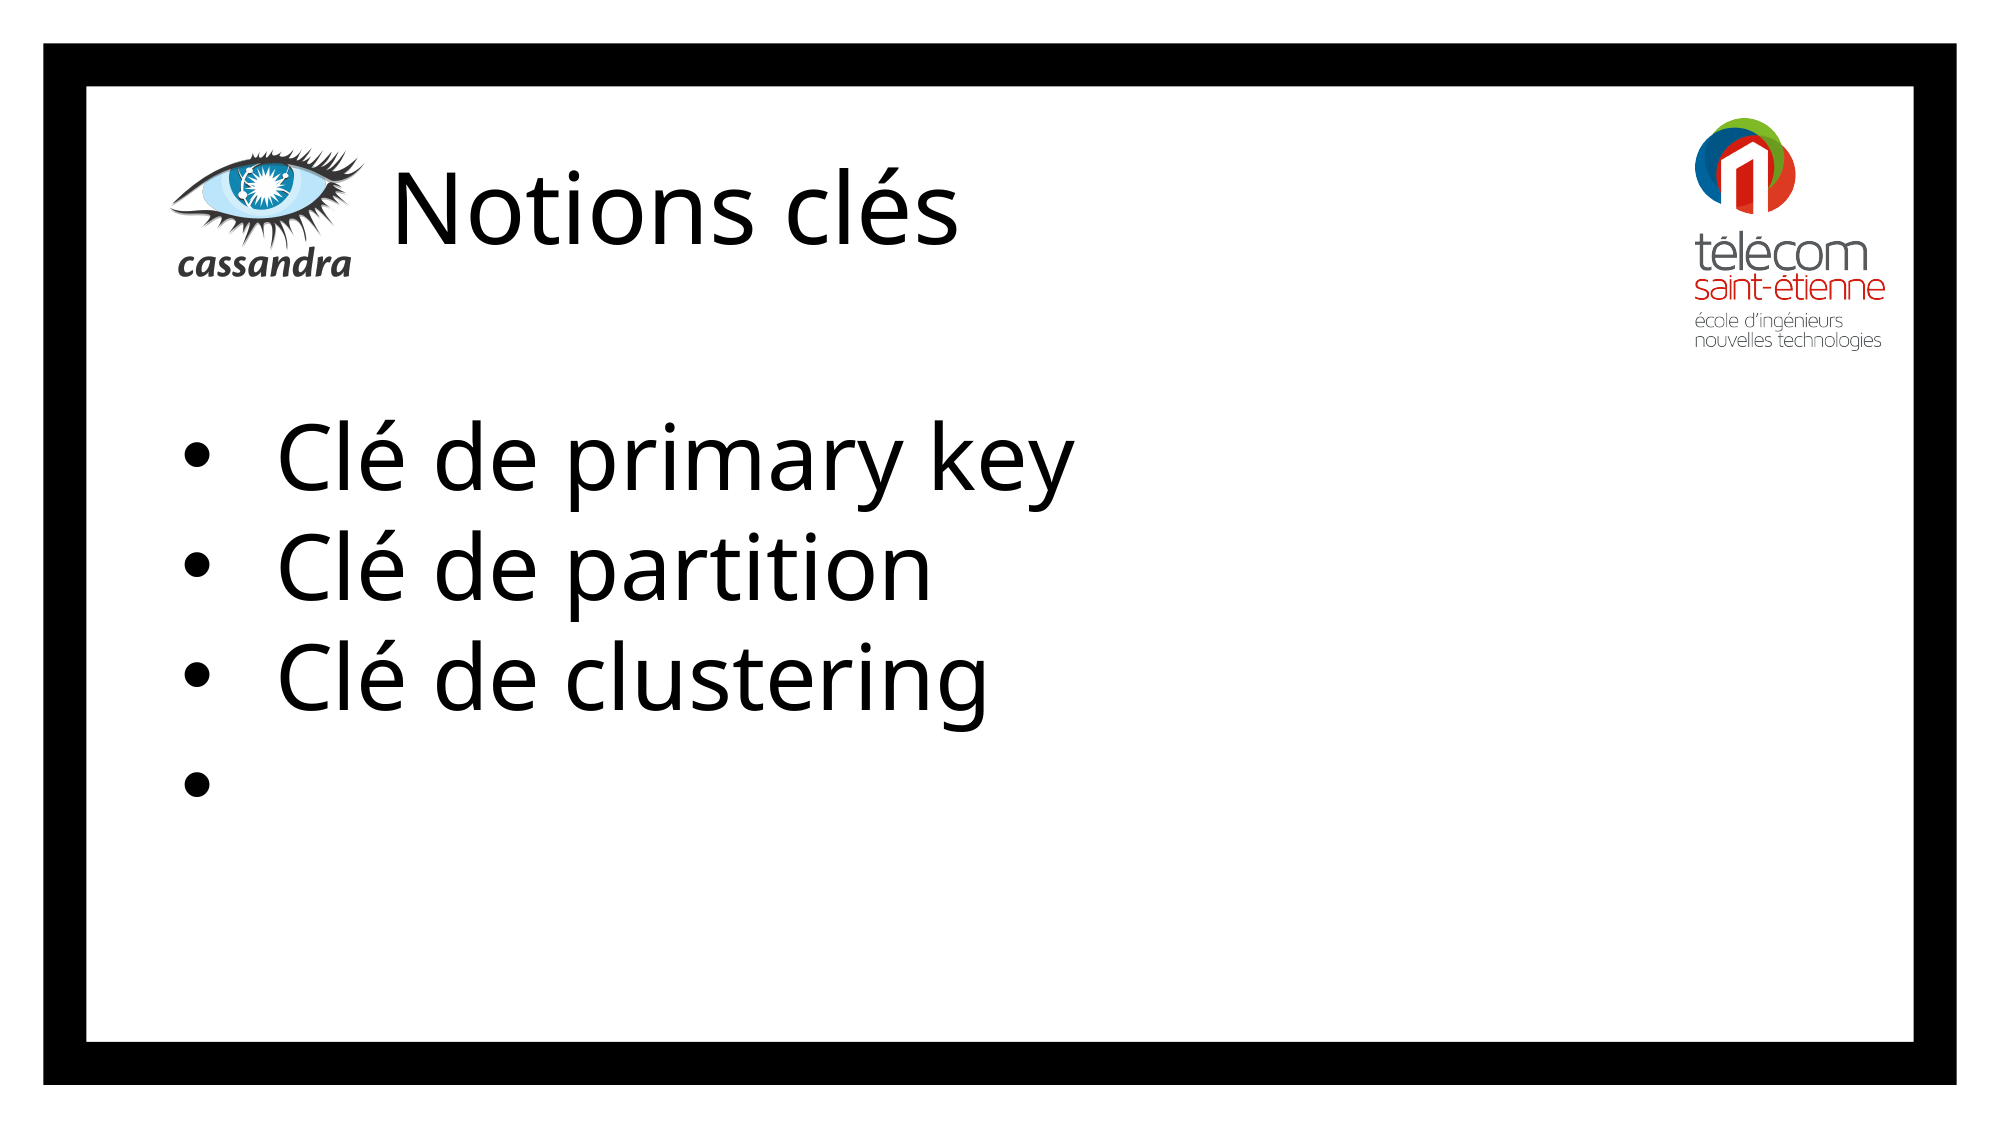

# Notions clés
Clé de primary key
Clé de partition
Clé de clustering